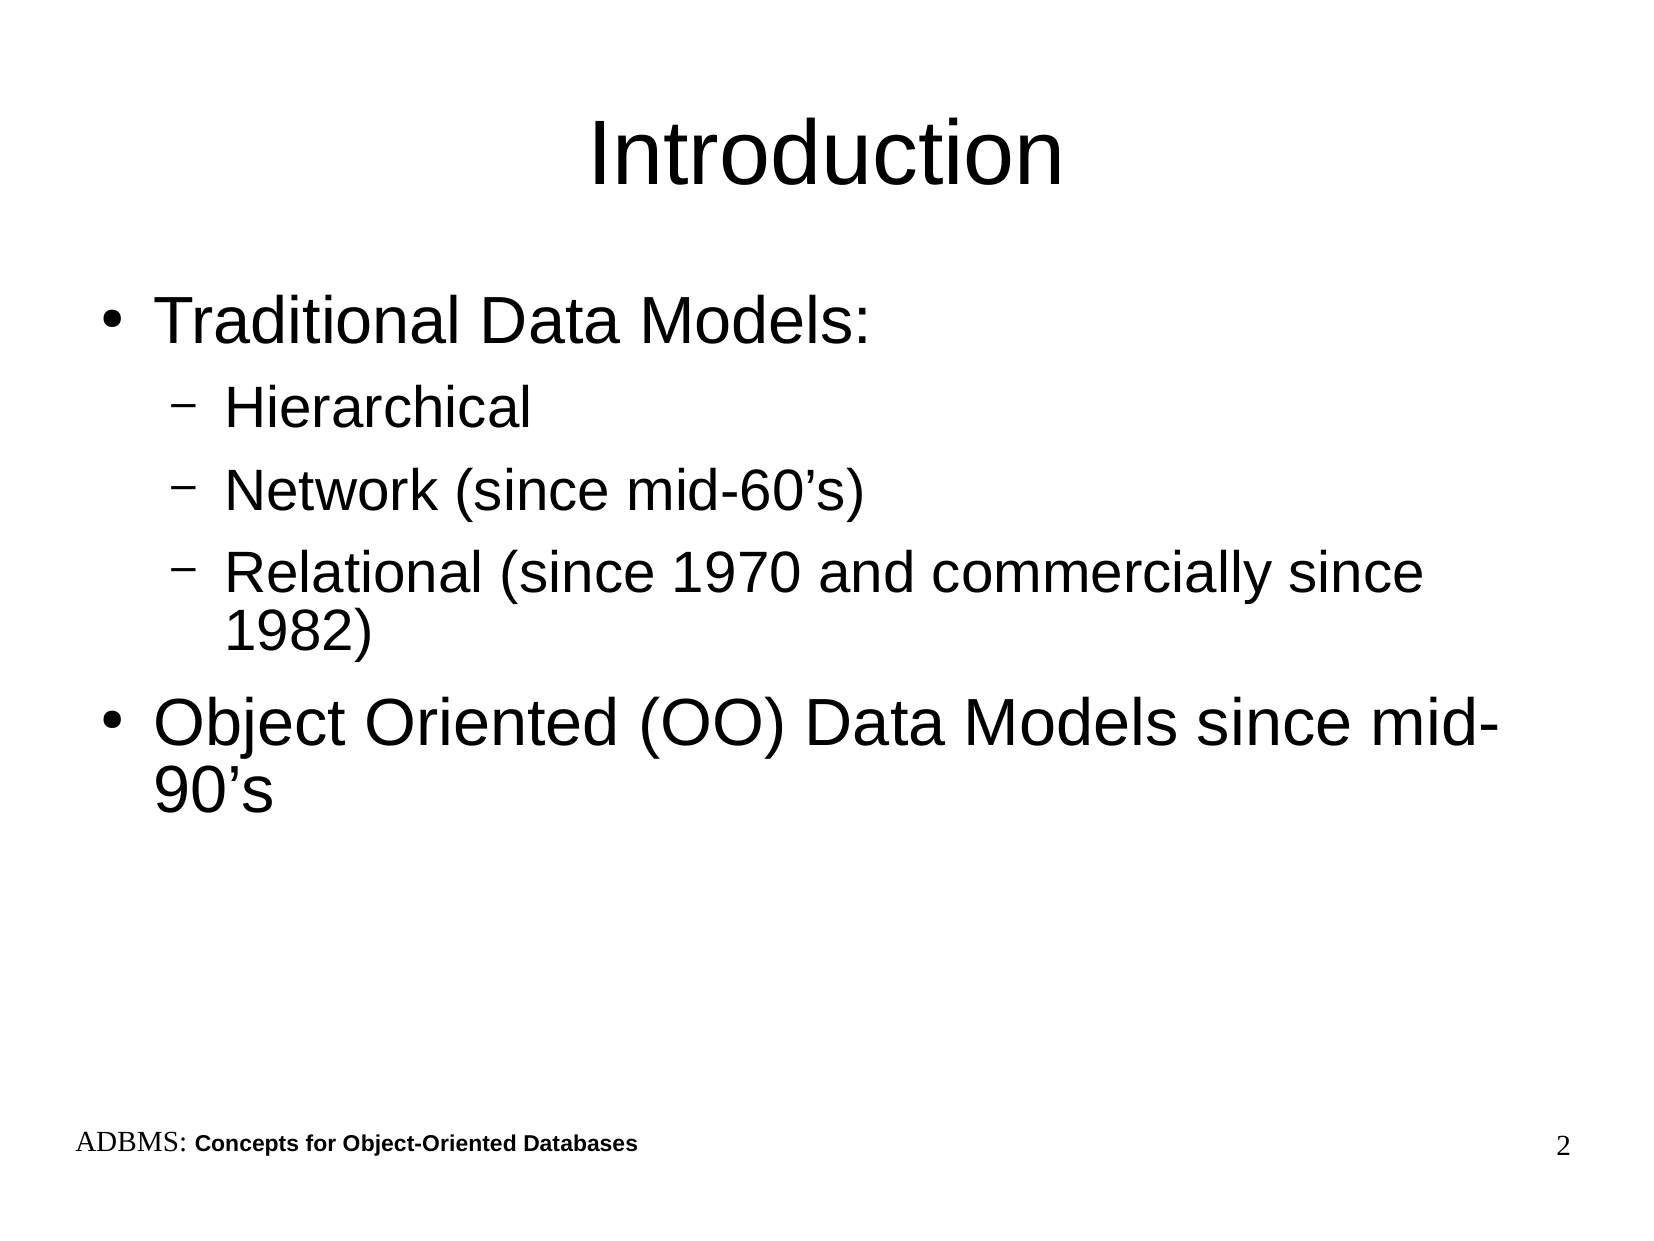

# Introduction
Traditional Data Models:
Hierarchical
Network (since mid-60’s)
Relational (since 1970 and commercially since 1982)
Object Oriented (OO) Data Models since mid-90’s